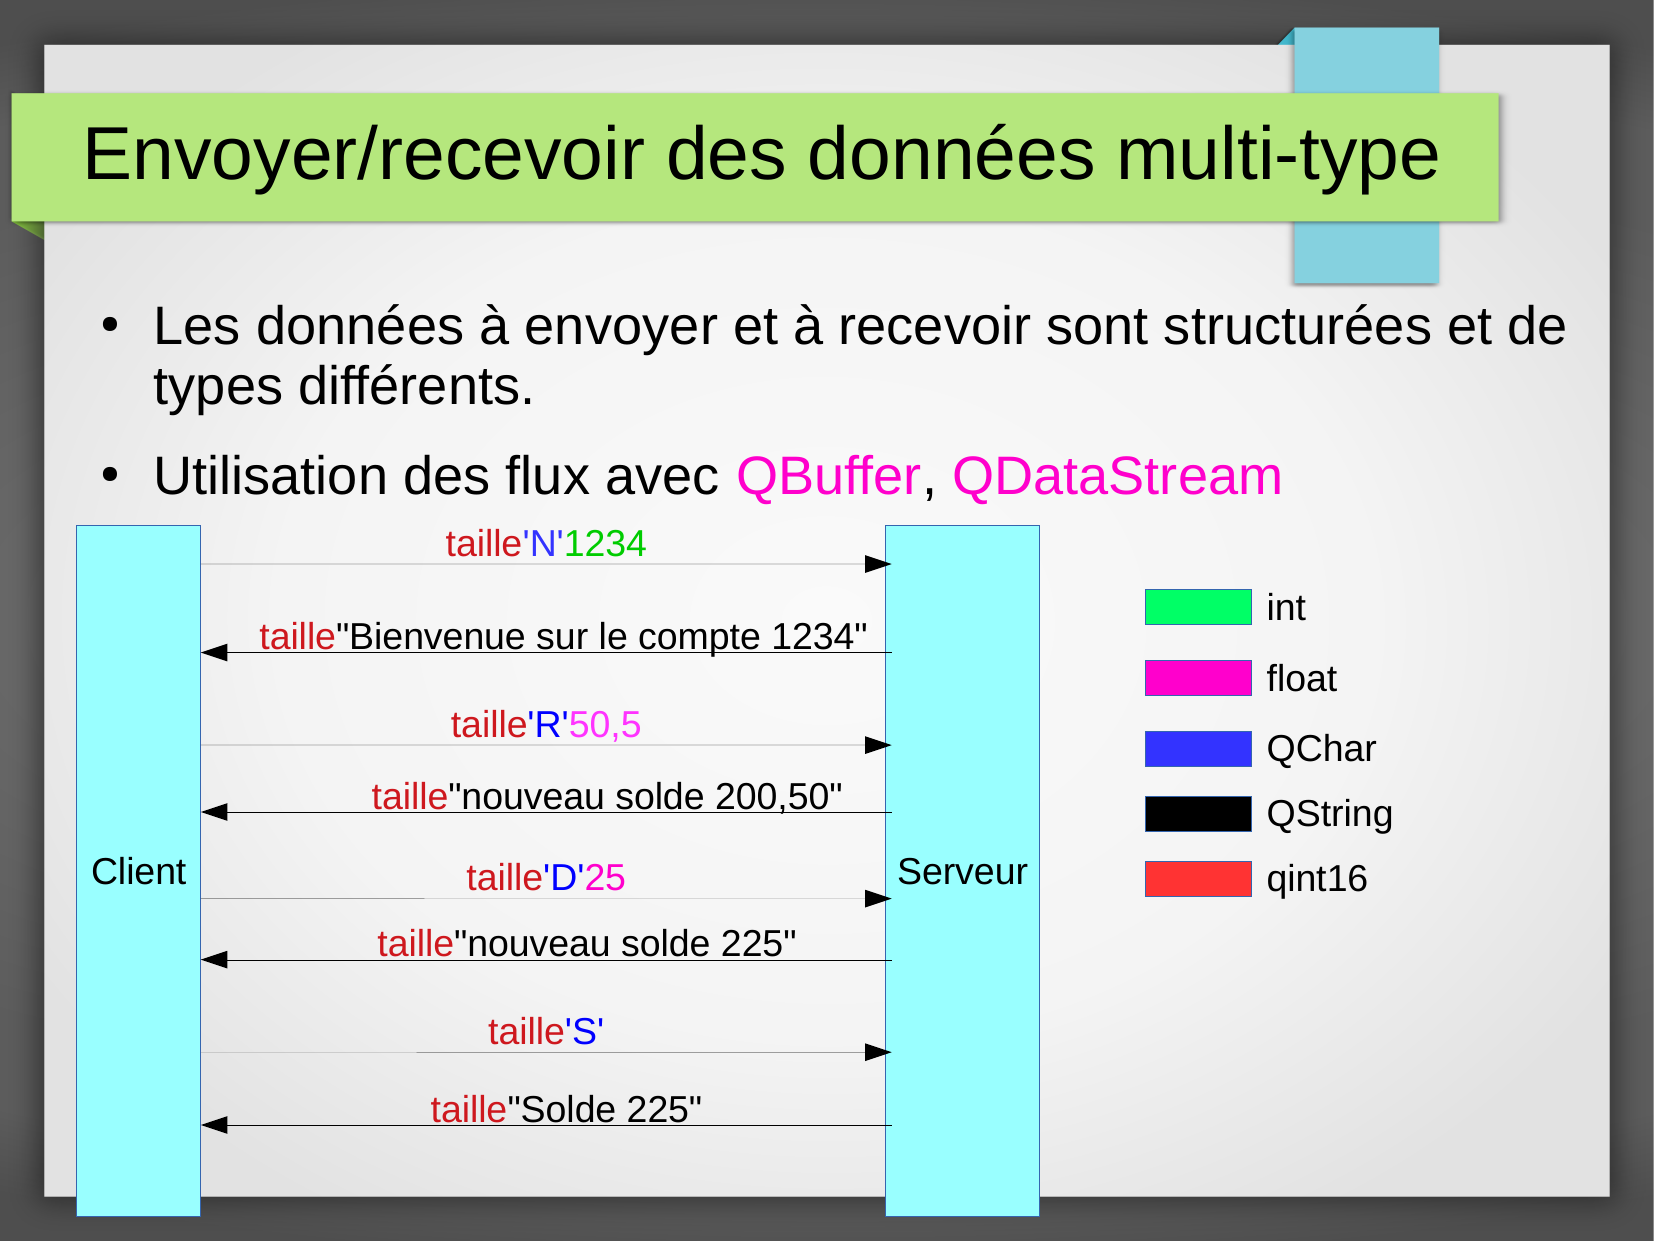

# Envoyer/recevoir des données multi-type
Les données à envoyer et à recevoir sont structurées et de types différents.
Utilisation des flux avec QBuffer, QDataStream
Client
Serveur
taille'N'1234
int
taille"Bienvenue sur le compte 1234"
float
QChar
taille'R'50,5
taille"nouveau solde 200,50"
QString
qint16
taille'D'25
taille"nouveau solde 225"
taille'S'
taille"Solde 225"